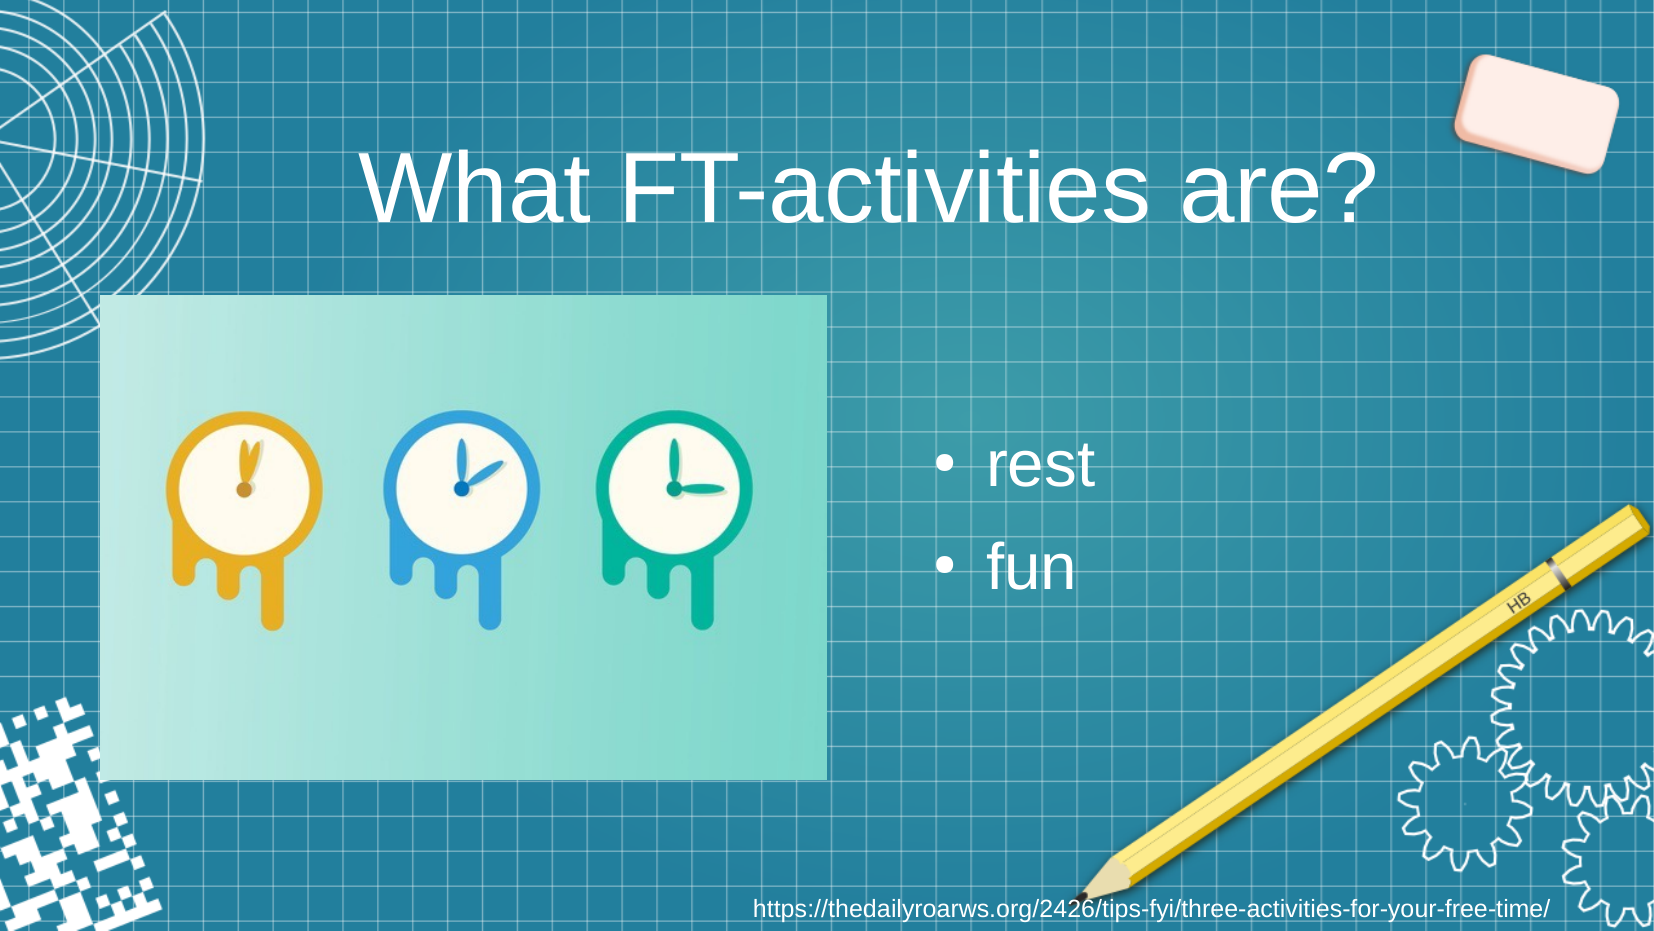

# What FT-activities are?
rest
fun
https://thedailyroarws.org/2426/tips-fyi/three-activities-for-your-free-time/